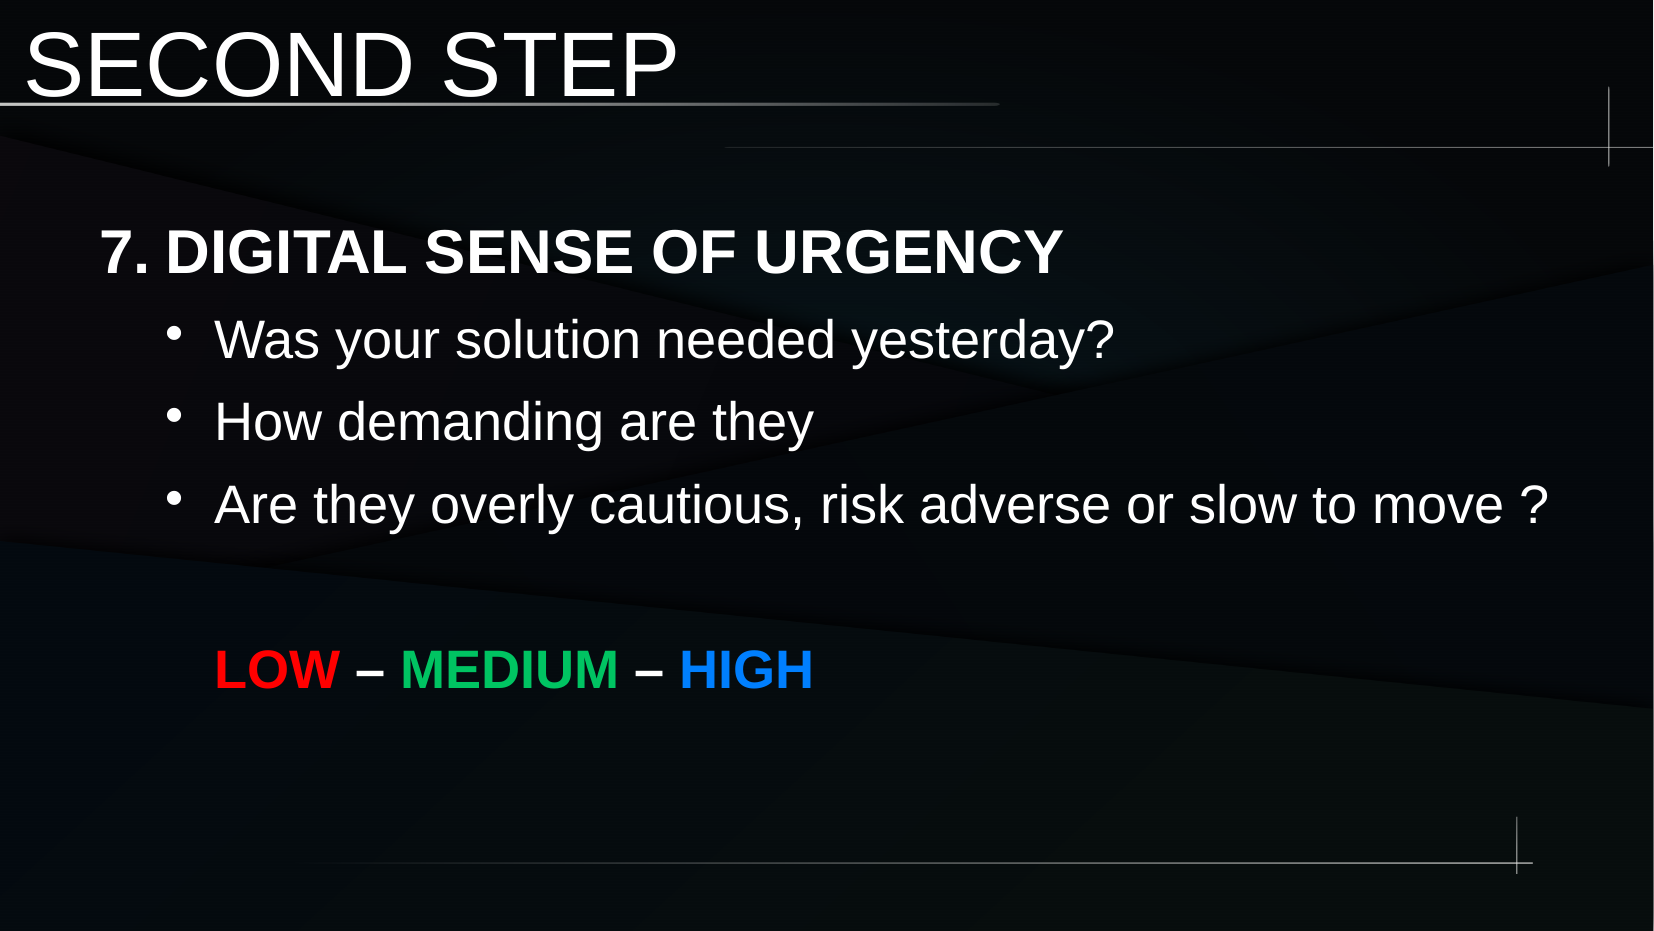

# SECOND STEP
 DIGITAL SENSE OF URGENCY
Was your solution needed yesterday?
How demanding are they
Are they overly cautious, risk adverse or slow to move ?
LOW – MEDIUM – HIGH